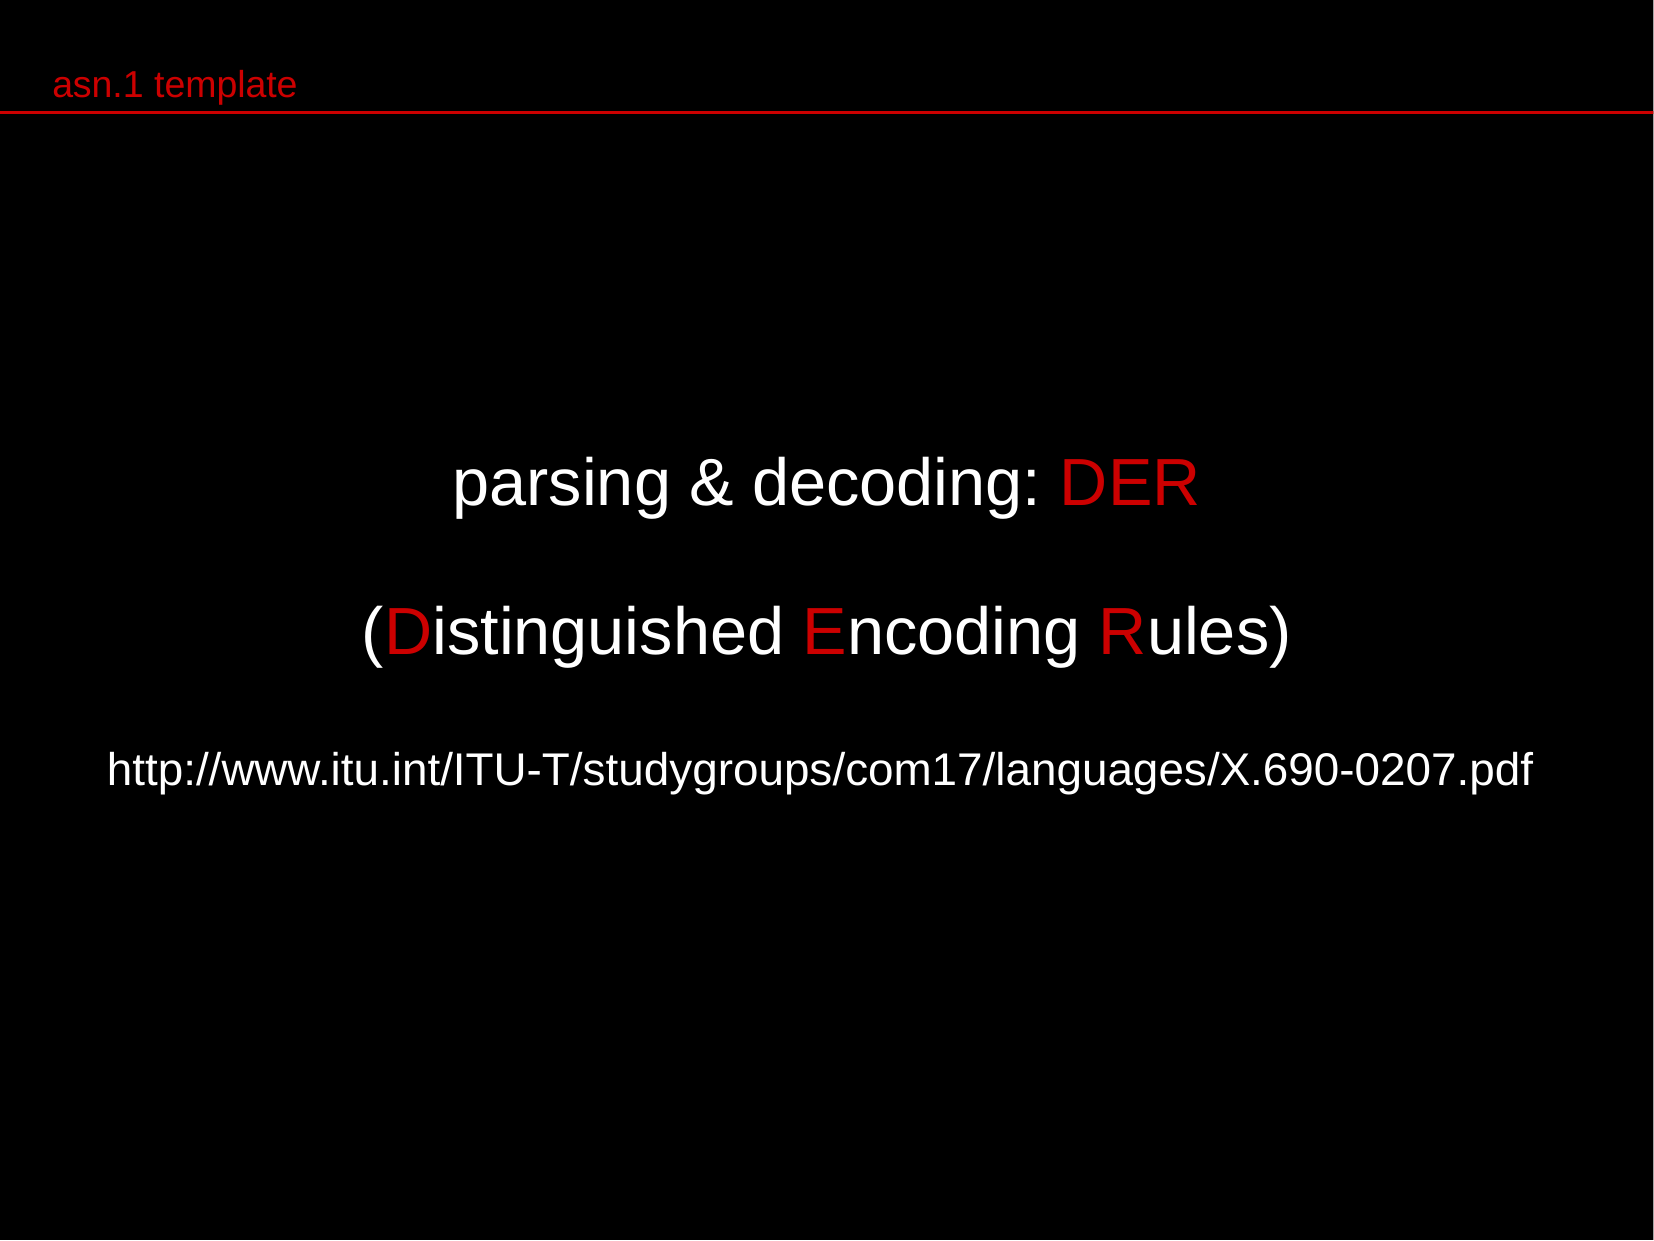

# parsing & decoding: DER
(Distinguished Encoding Rules)
http://www.itu.int/ITU-T/studygroups/com17/languages/X.690-0207.pdf
asn.1 template